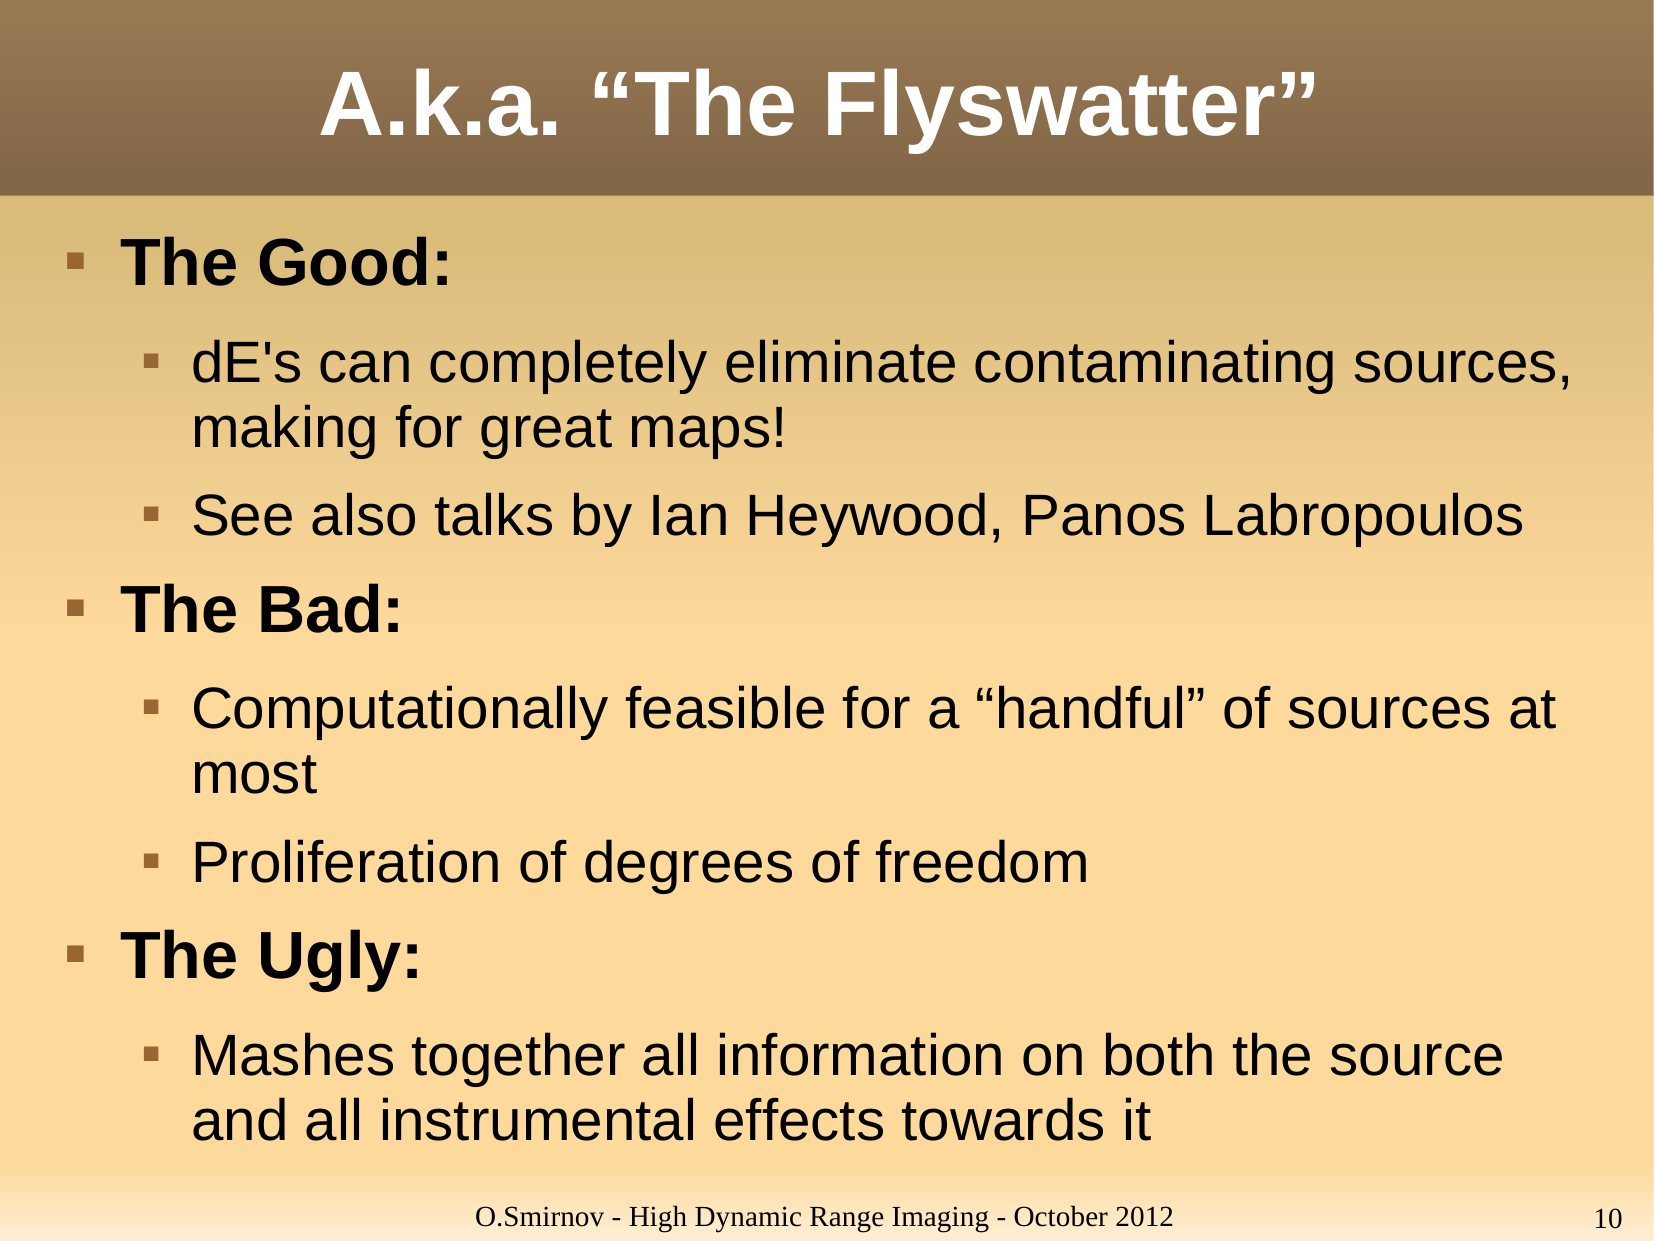

# A.k.a. “The Flyswatter”
The Good:
dE's can completely eliminate contaminating sources, making for great maps!
See also talks by Ian Heywood, Panos Labropoulos
The Bad:
Computationally feasible for a “handful” of sources at most
Proliferation of degrees of freedom
The Ugly:
Mashes together all information on both the source and all instrumental effects towards it
O.Smirnov - High Dynamic Range Imaging - October 2012
10